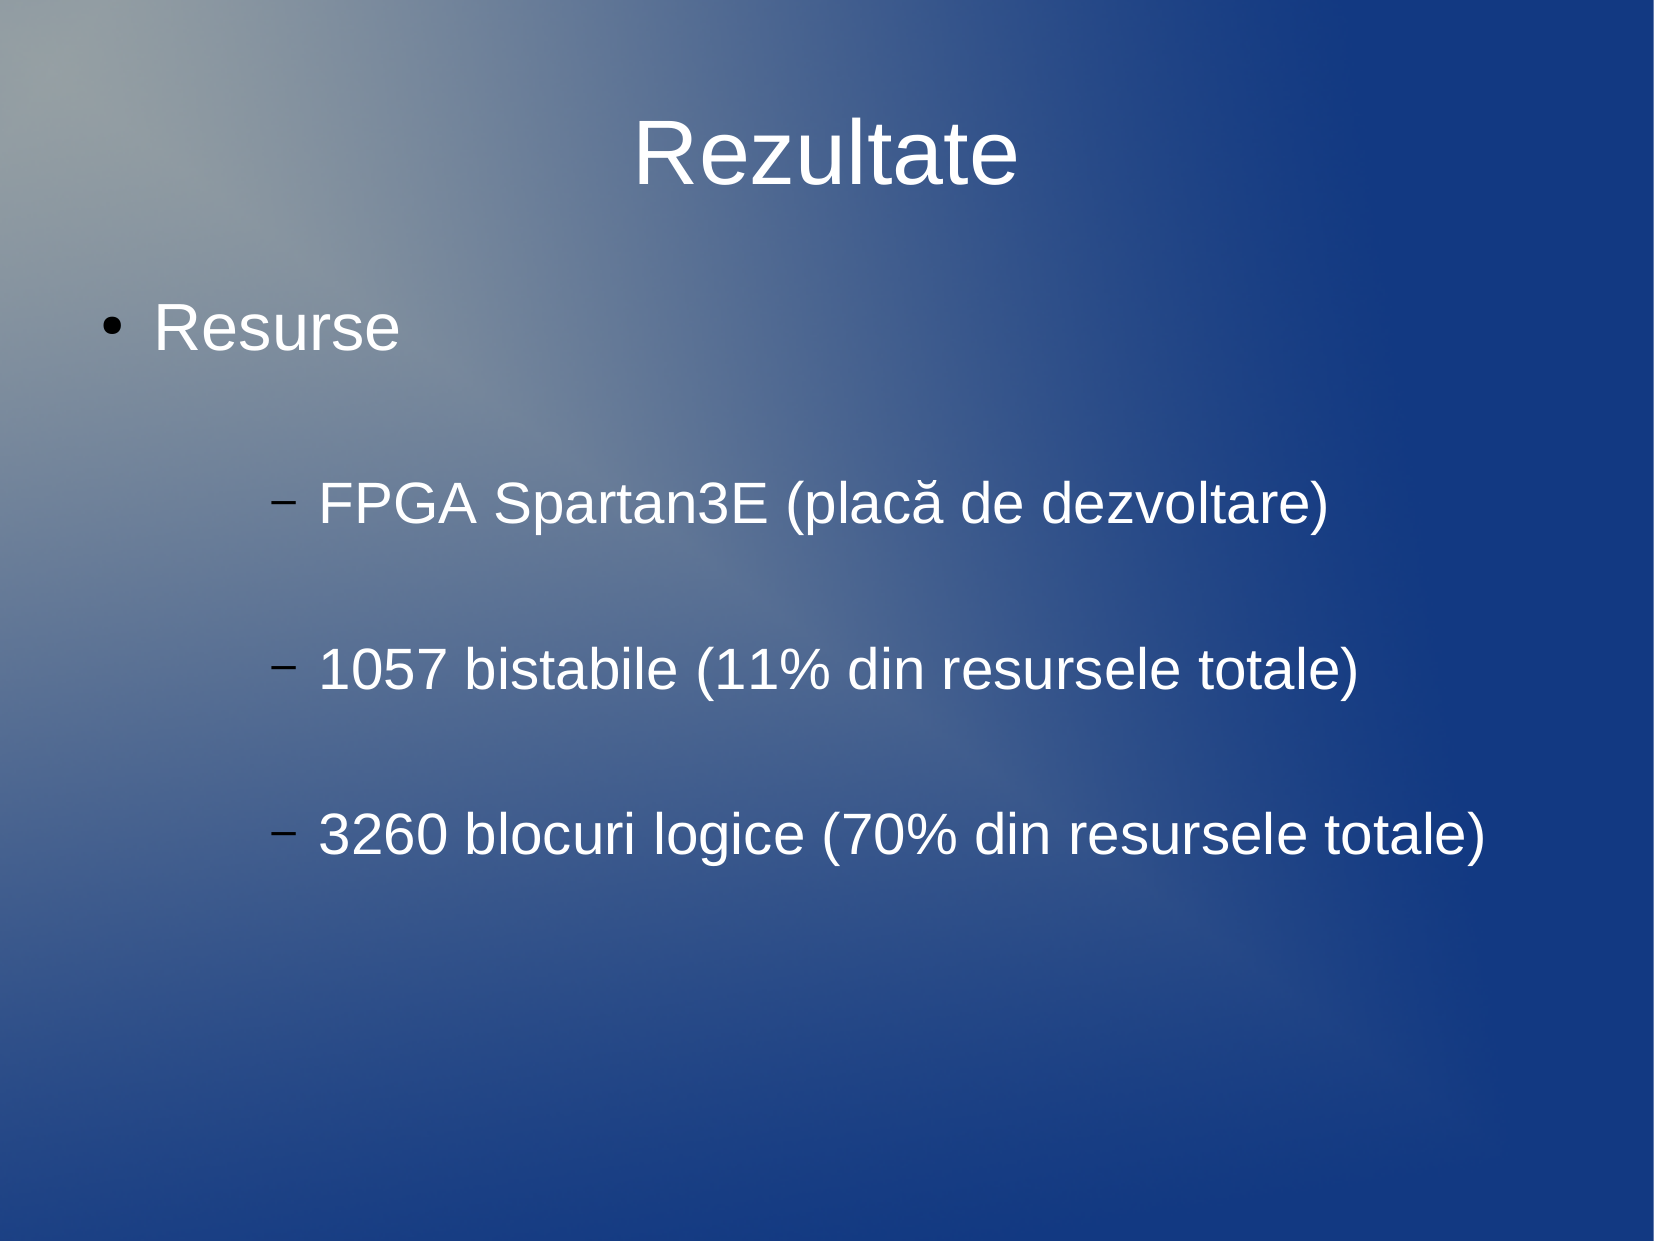

# Rezultate
Resurse
FPGA Spartan3E (placă de dezvoltare)
1057 bistabile (11% din resursele totale)
3260 blocuri logice (70% din resursele totale)